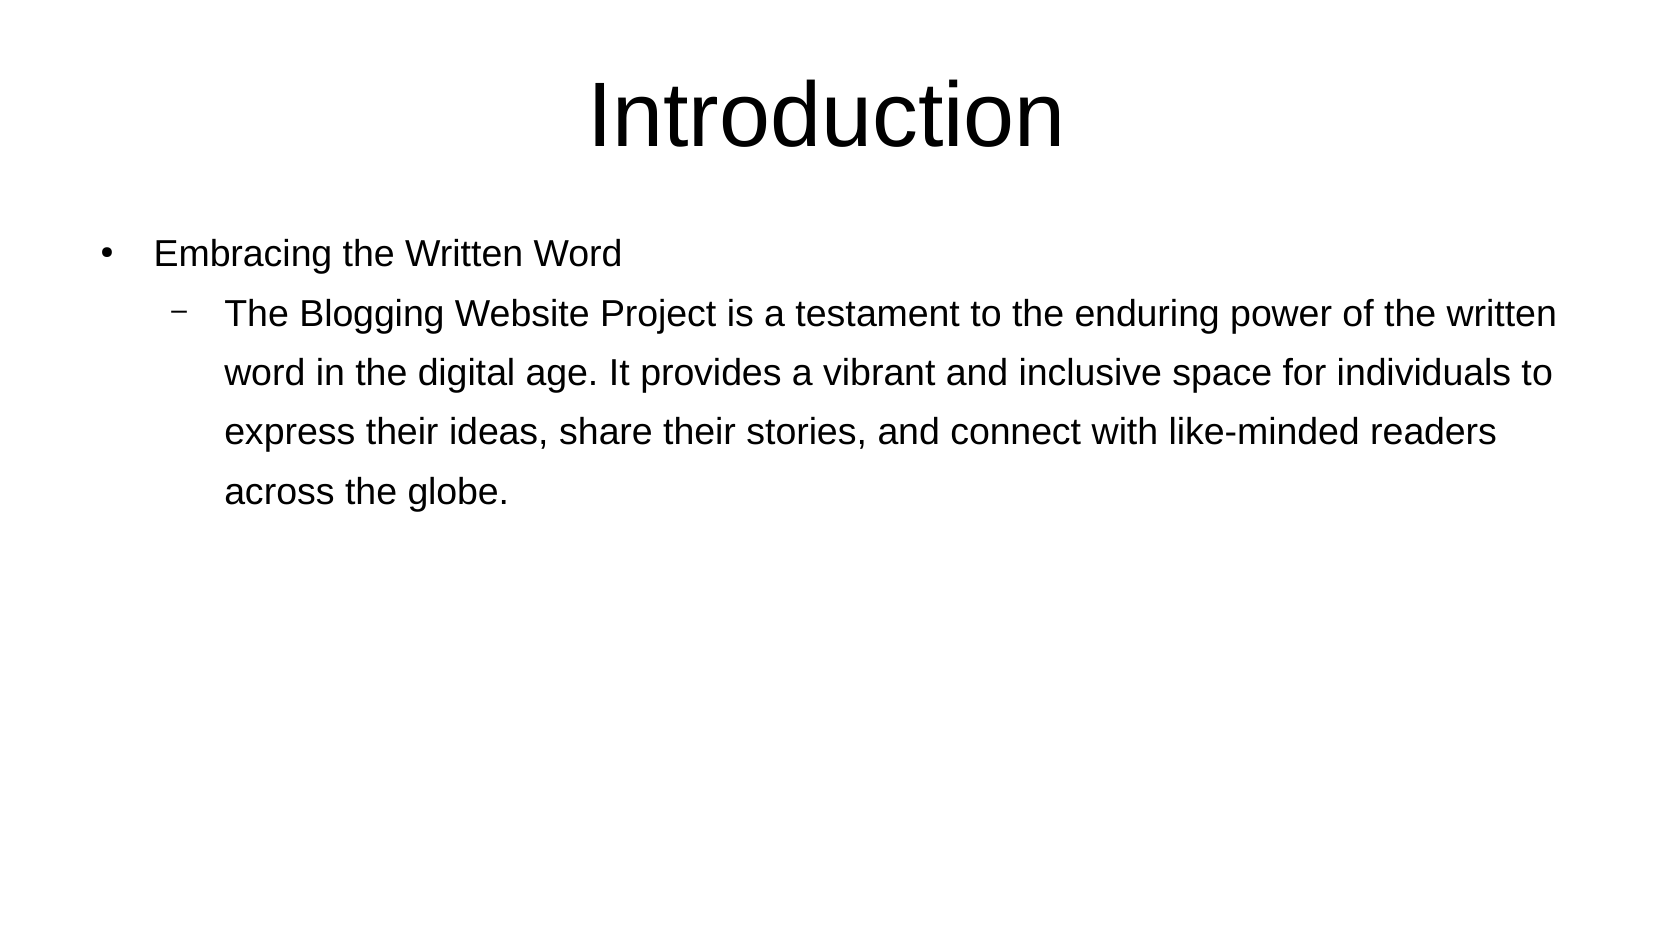

# Introduction
Embracing the Written Word
The Blogging Website Project is a testament to the enduring power of the written word in the digital age. It provides a vibrant and inclusive space for individuals to express their ideas, share their stories, and connect with like-minded readers across the globe.